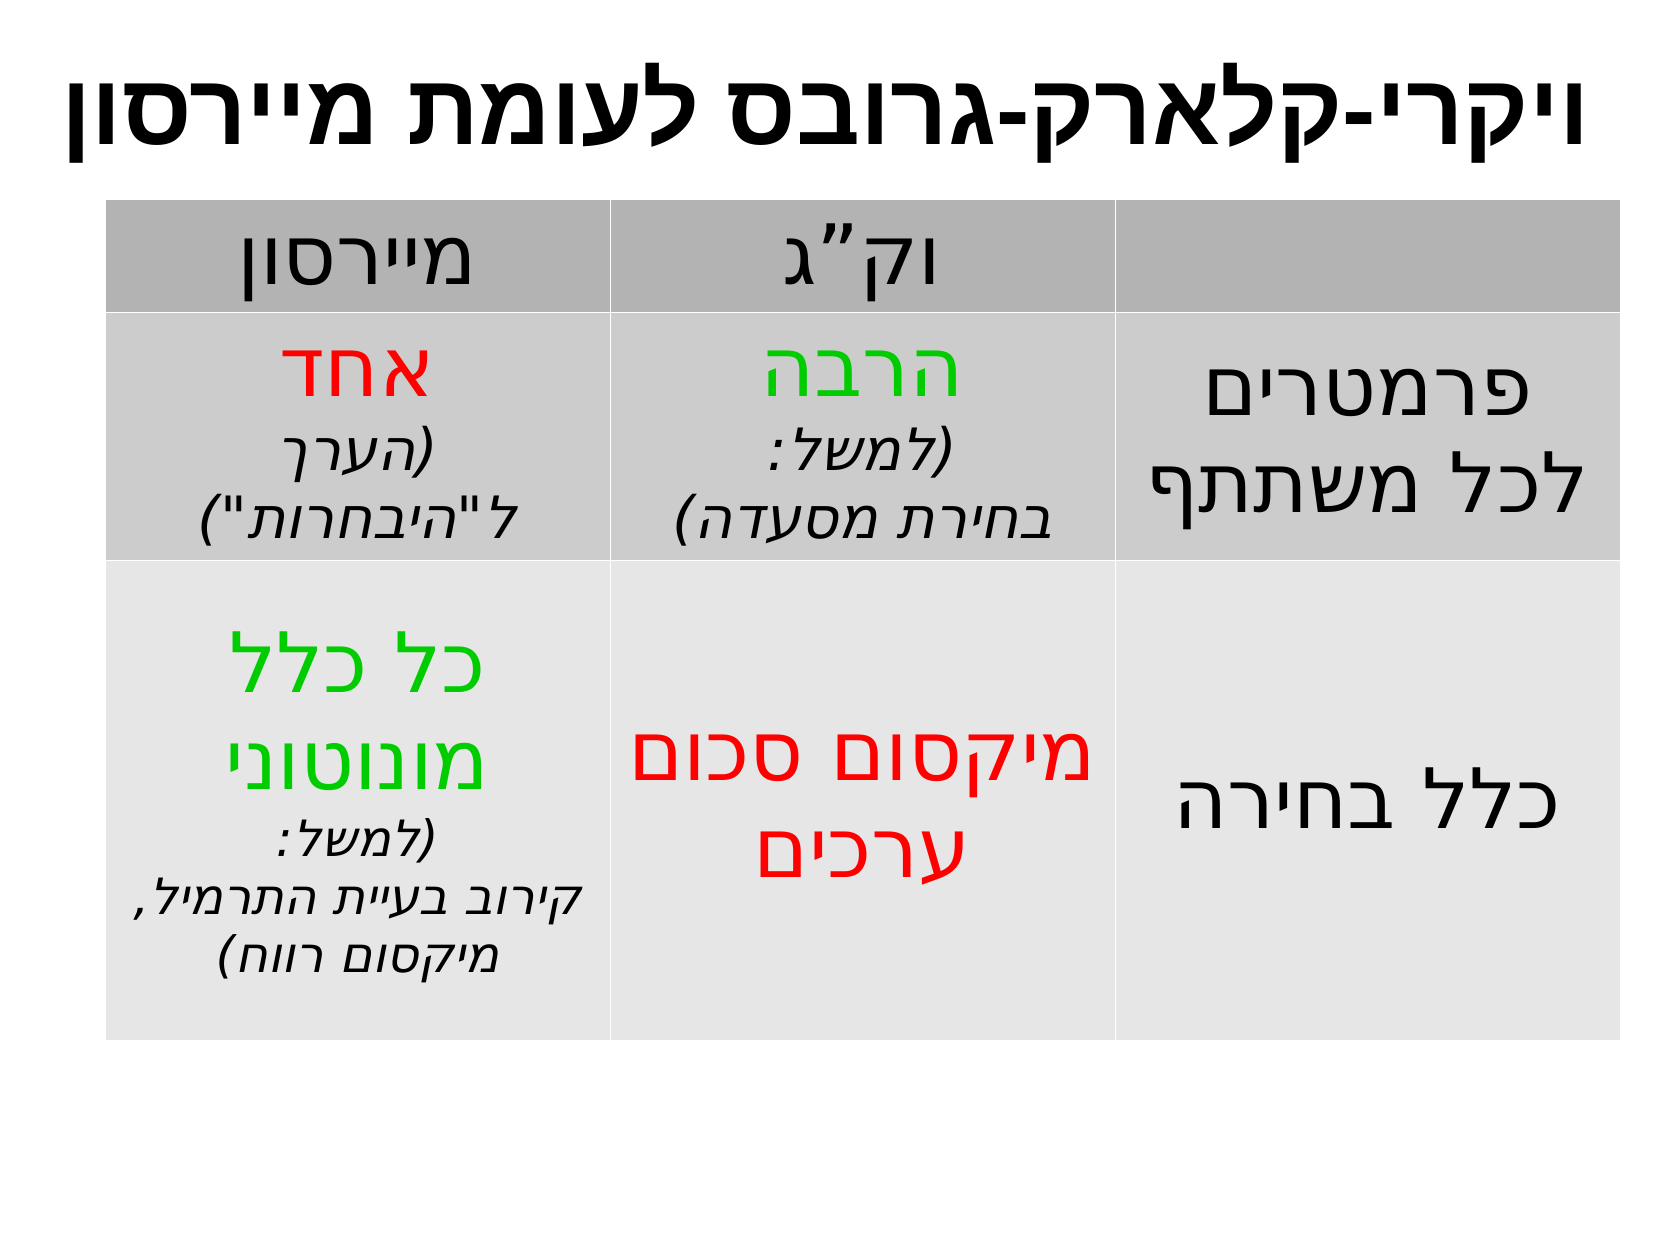

# ויקרי-קלארק-גרובס לעומת מיירסון
| מיירסון | וק”ג | |
| --- | --- | --- |
| אחד (הערך ל"היבחרות") | הרבה (למשל: בחירת מסעדה) | פרמטרים לכל משתתף |
| כל כלל מונוטוני (למשל: קירוב בעיית התרמיל, מיקסום רווח) | מיקסום סכום ערכים | כלל בחירה |